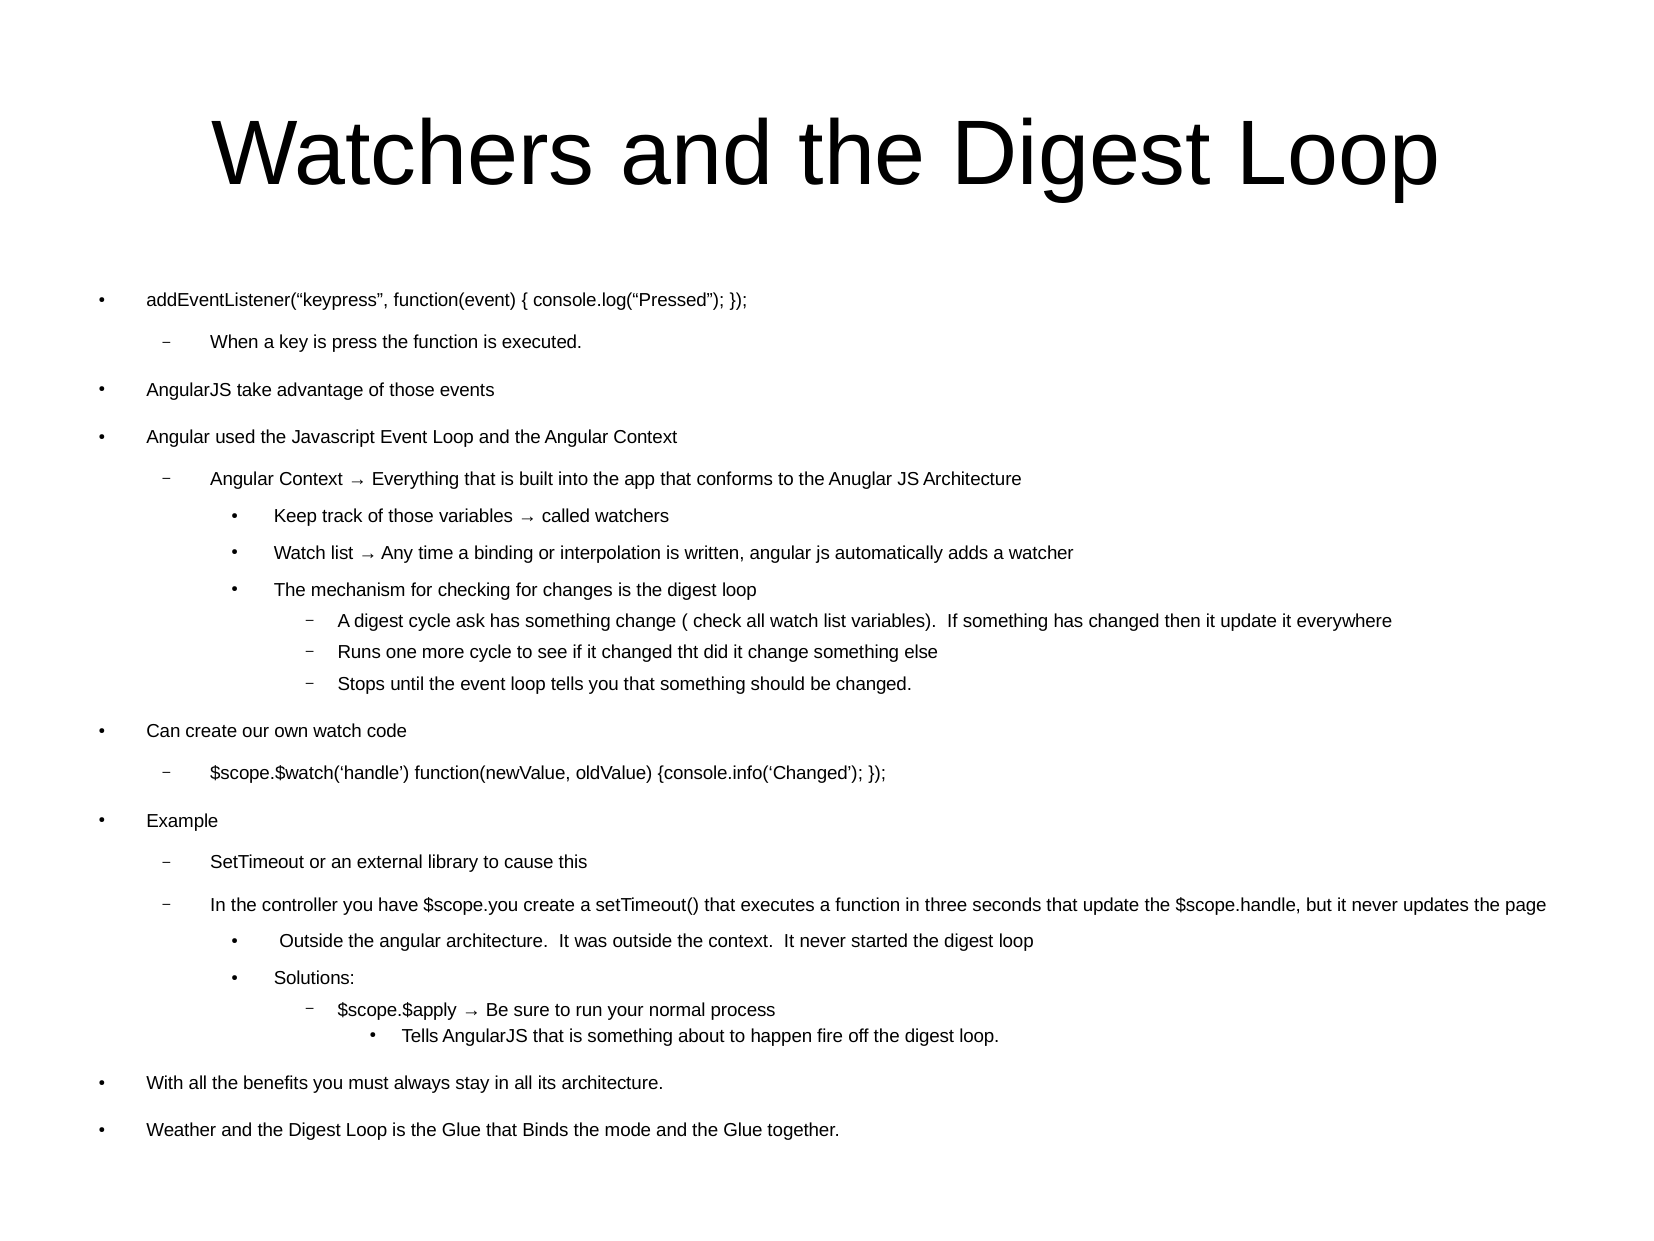

# Watchers and the Digest Loop
addEventListener(“keypress”, function(event) { console.log(“Pressed”); });
When a key is press the function is executed.
AngularJS take advantage of those events
Angular used the Javascript Event Loop and the Angular Context
Angular Context → Everything that is built into the app that conforms to the Anuglar JS Architecture
Keep track of those variables → called watchers
Watch list → Any time a binding or interpolation is written, angular js automatically adds a watcher
The mechanism for checking for changes is the digest loop
A digest cycle ask has something change ( check all watch list variables). If something has changed then it update it everywhere
Runs one more cycle to see if it changed tht did it change something else
Stops until the event loop tells you that something should be changed.
Can create our own watch code
$scope.$watch(‘handle’) function(newValue, oldValue) {console.info(‘Changed’); });
Example
SetTimeout or an external library to cause this
In the controller you have $scope.you create a setTimeout() that executes a function in three seconds that update the $scope.handle, but it never updates the page
 Outside the angular architecture. It was outside the context. It never started the digest loop
Solutions:
$scope.$apply → Be sure to run your normal process
Tells AngularJS that is something about to happen fire off the digest loop.
With all the benefits you must always stay in all its architecture.
Weather and the Digest Loop is the Glue that Binds the mode and the Glue together.